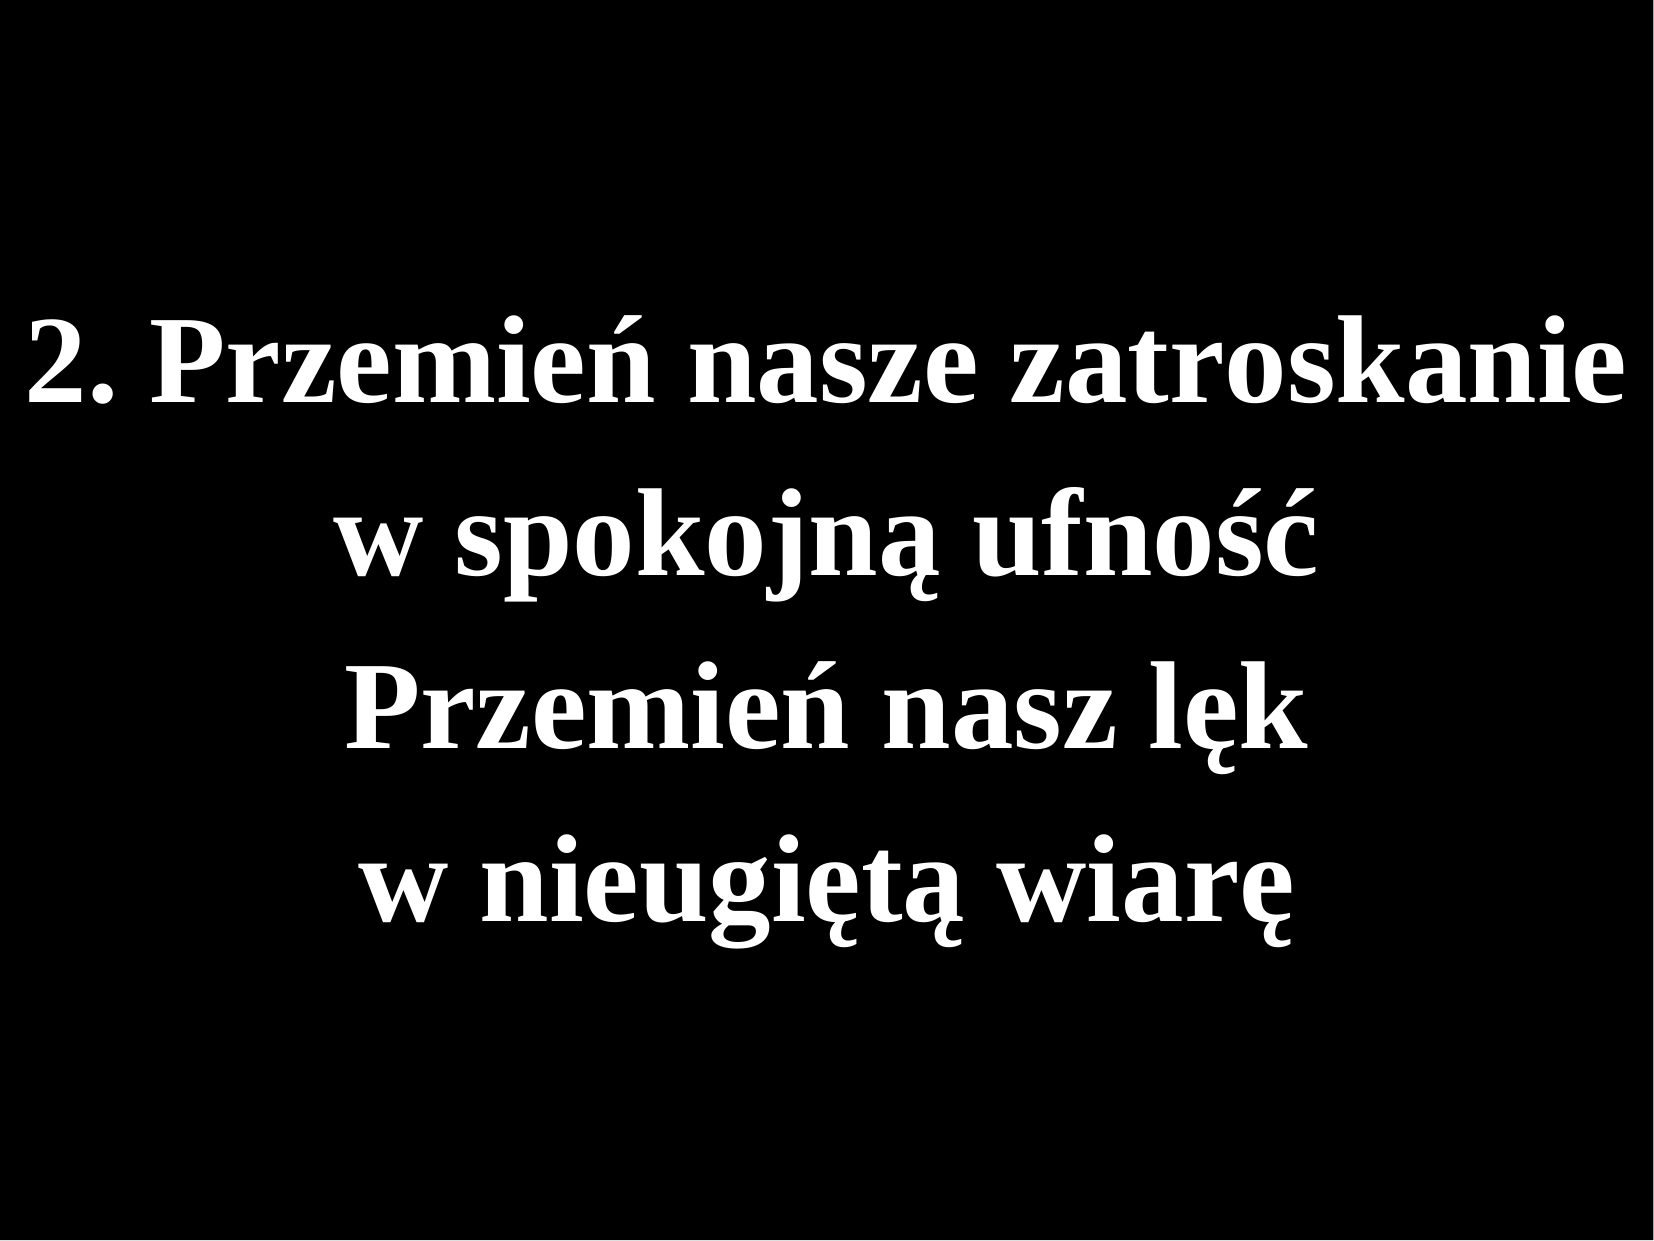

# 2. Przemień nasze zatroskanie ppp w spokojną ufność ppp Przemień nasz lęk ppp w nieugiętą wiarę